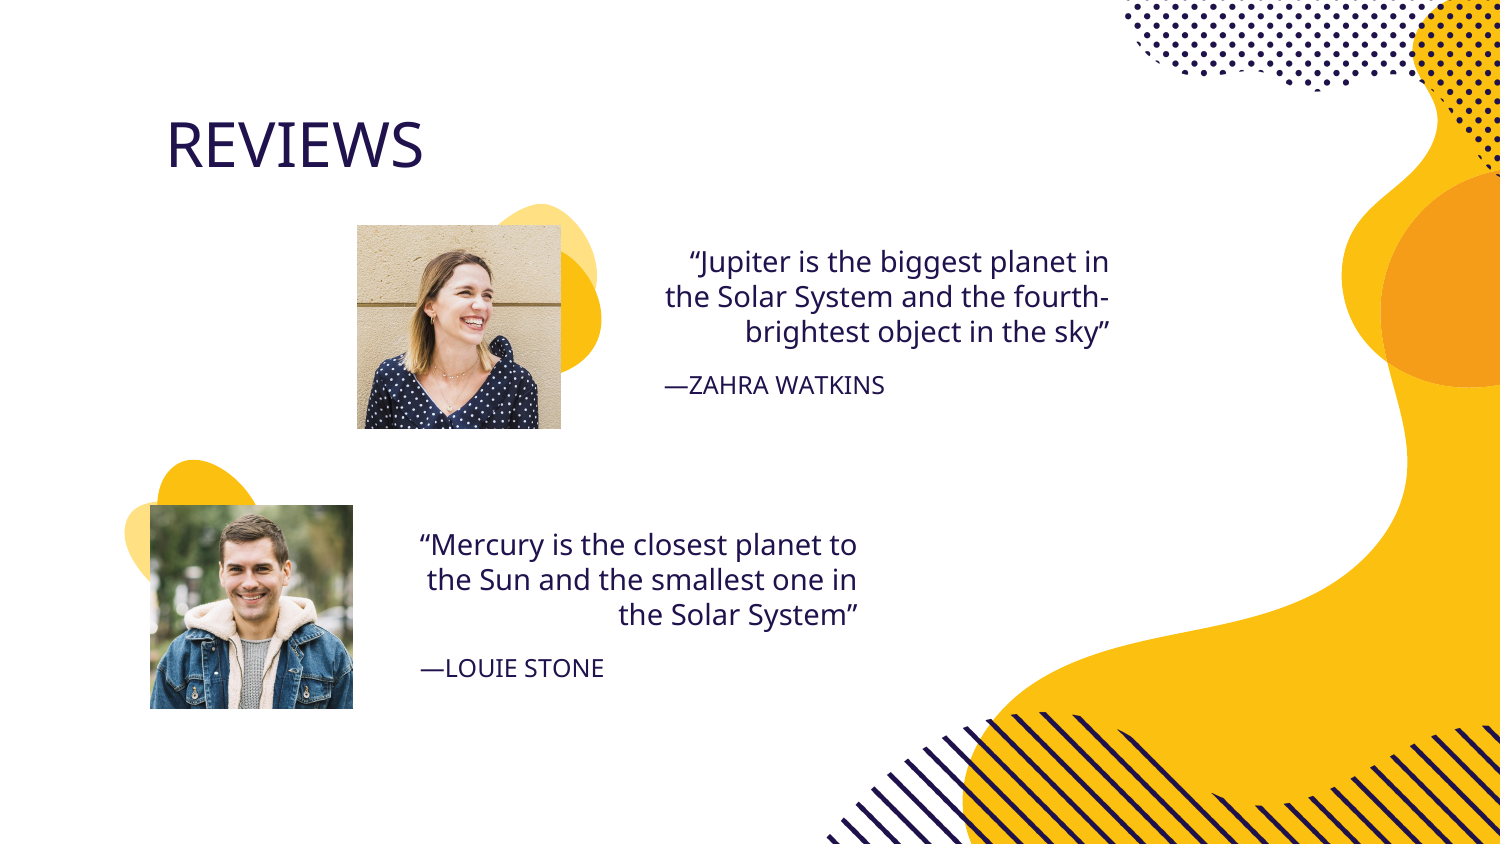

# REVIEWS
“Jupiter is the biggest planet in the Solar System and the fourth-brightest object in the sky”
—ZAHRA WATKINS
“Mercury is the closest planet to the Sun and the smallest one in the Solar System”
—LOUIE STONE